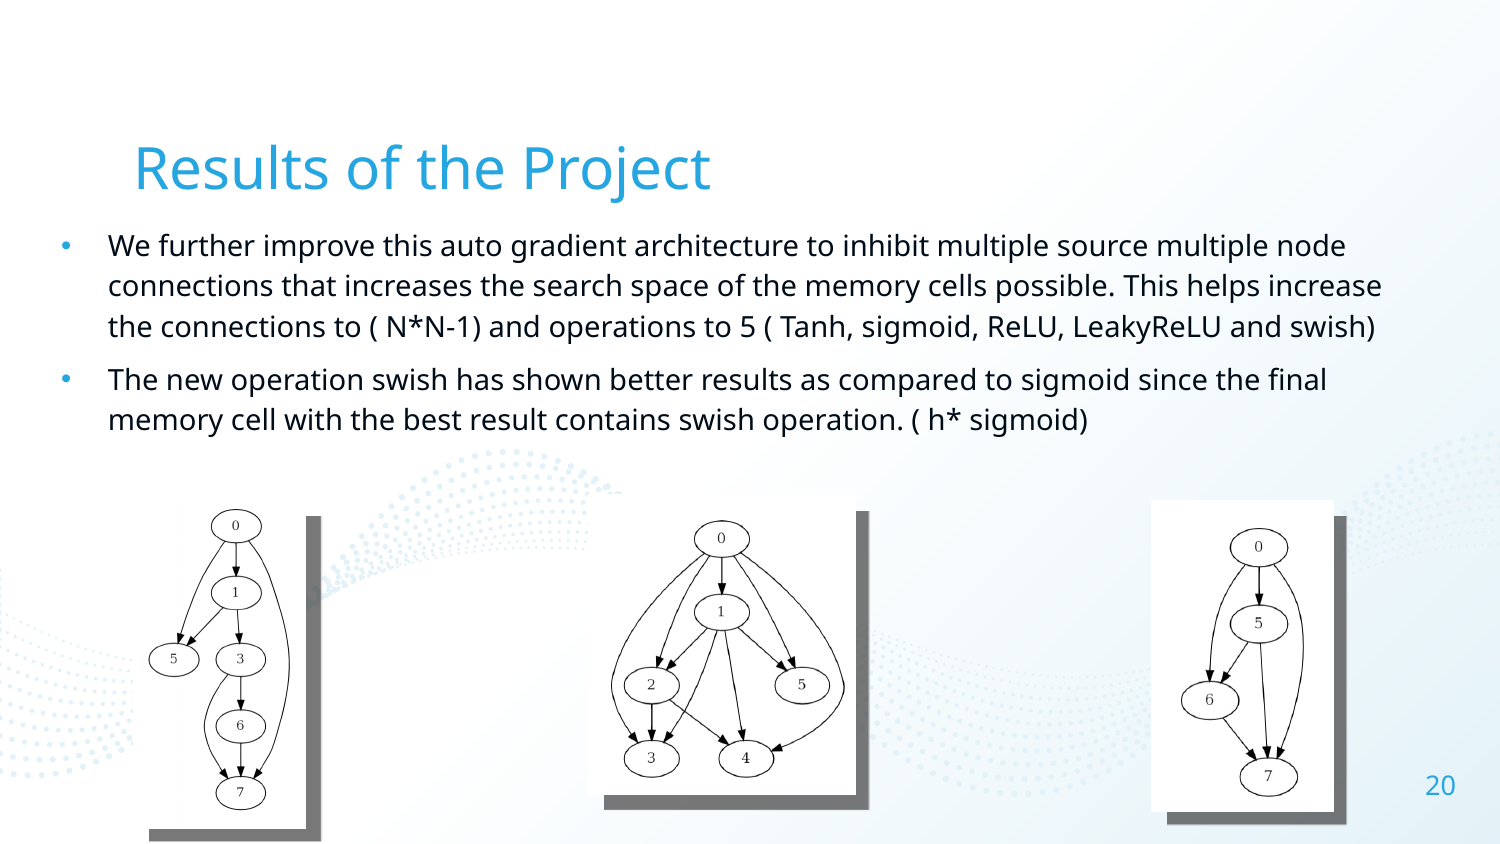

# Results of the Project
We further improve this auto gradient architecture to inhibit multiple source multiple node connections that increases the search space of the memory cells possible. This helps increase the connections to ( N*N-1) and operations to 5 ( Tanh, sigmoid, ReLU, LeakyReLU and swish)
The new operation swish has shown better results as compared to sigmoid since the final memory cell with the best result contains swish operation. ( h* sigmoid)